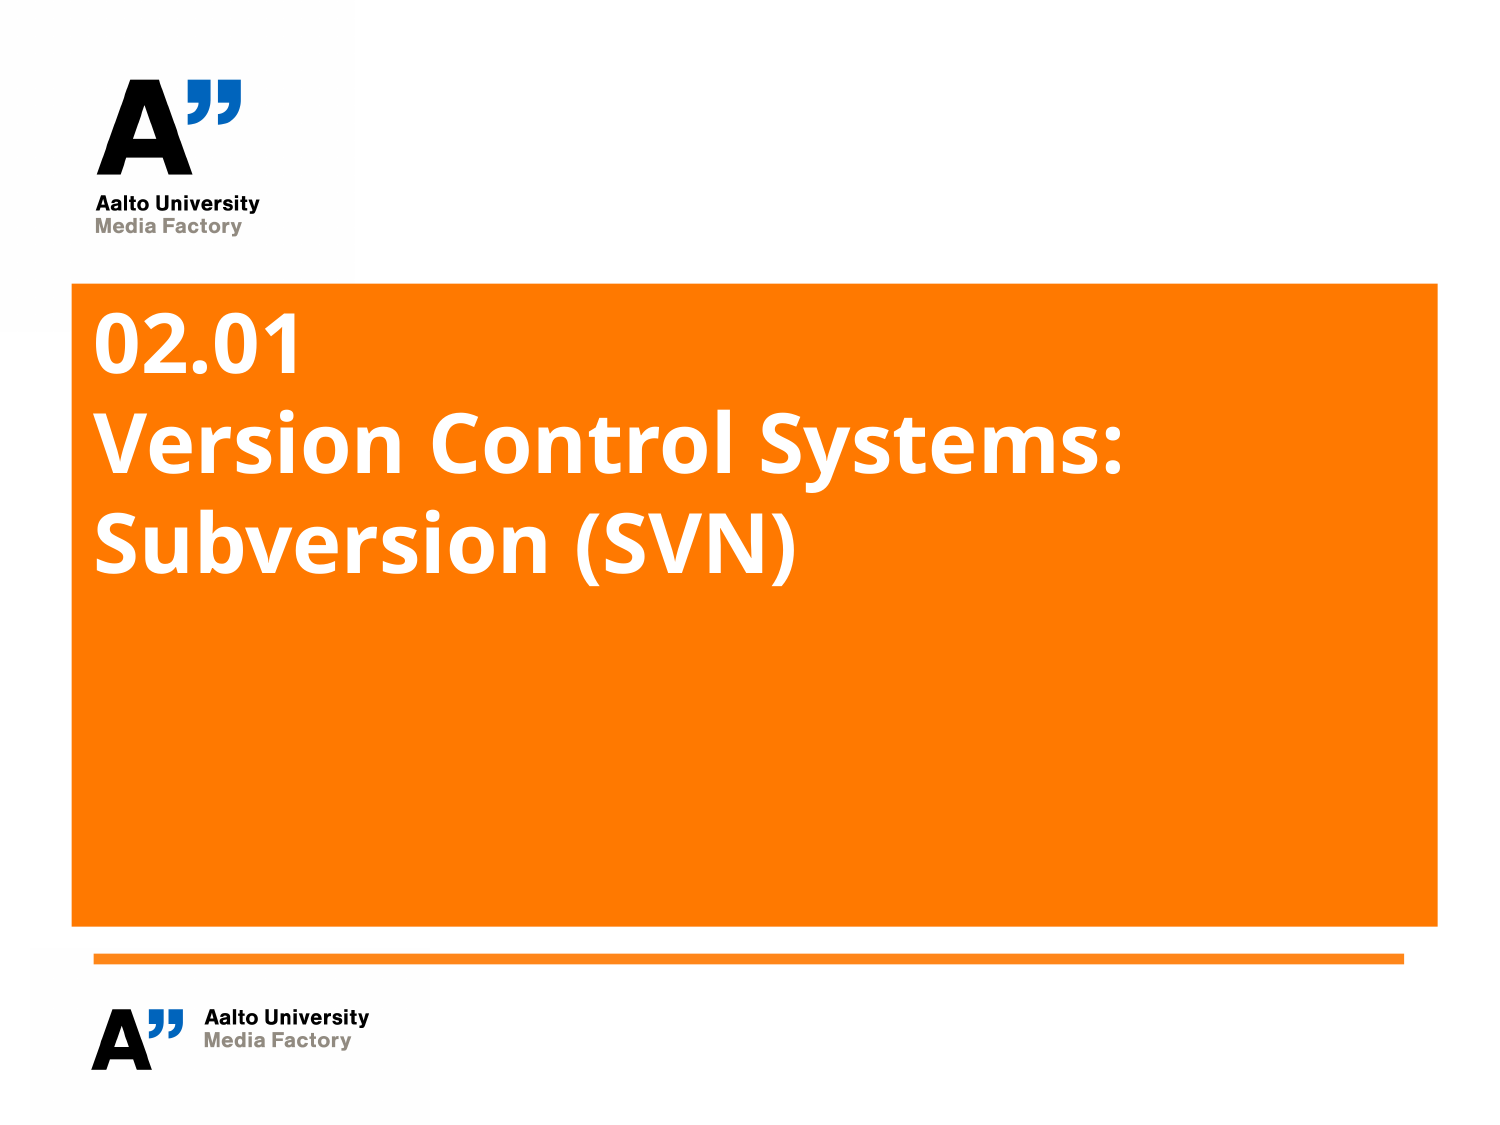

#
02.01
Version Control Systems:
Subversion (SVN)